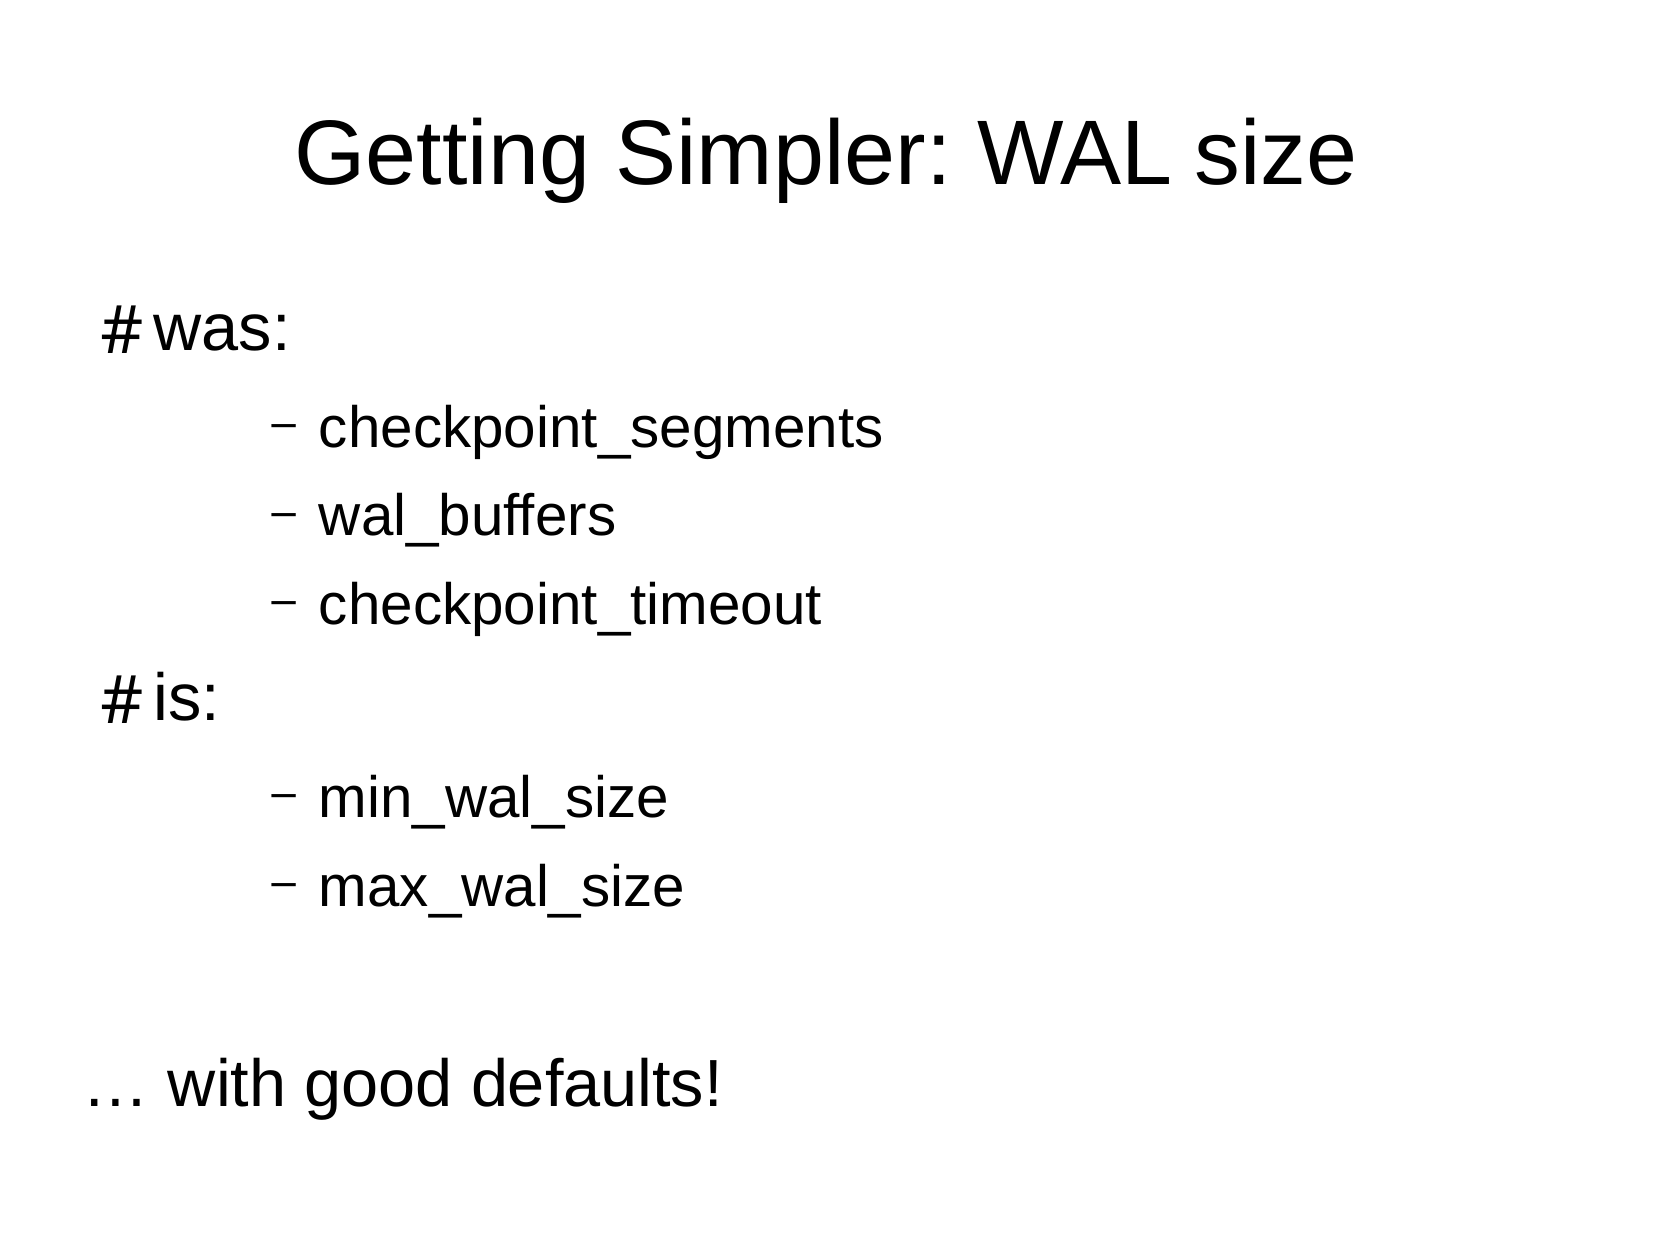

# Getting Simpler: WAL size
was:
checkpoint_segments
wal_buffers
checkpoint_timeout
is:
min_wal_size
max_wal_size
… with good defaults!